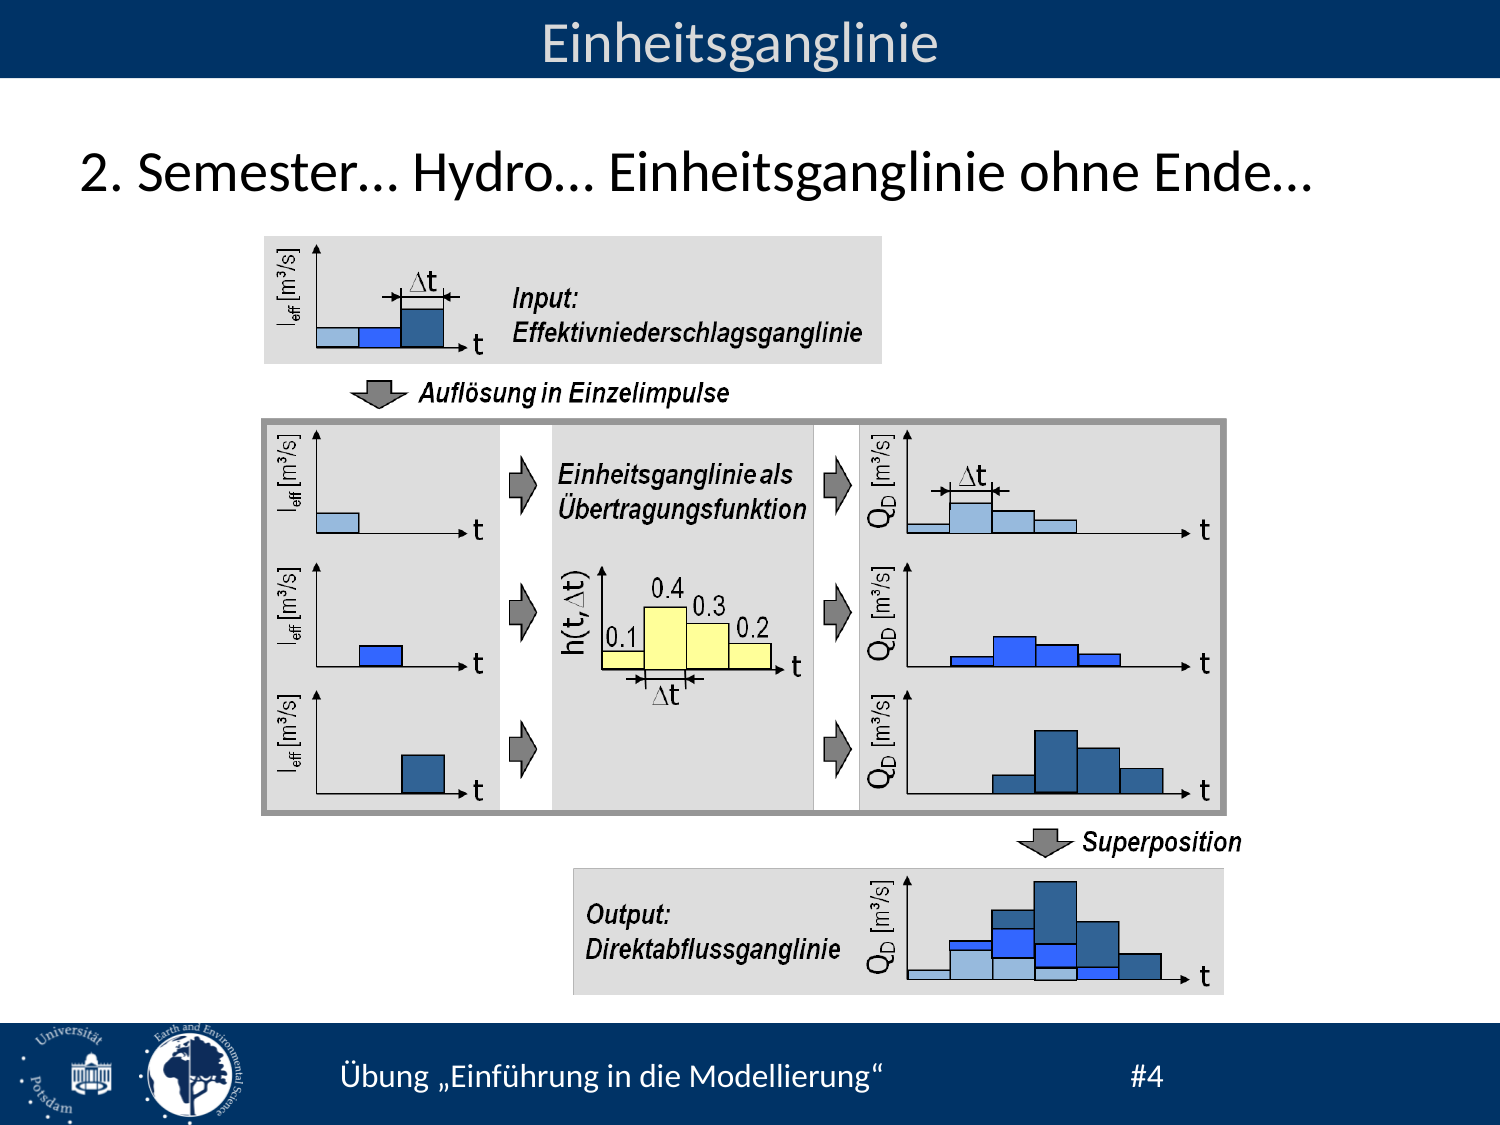

Einheitsganglinie
2. Semester… Hydro… Einheitsganglinie ohne Ende…